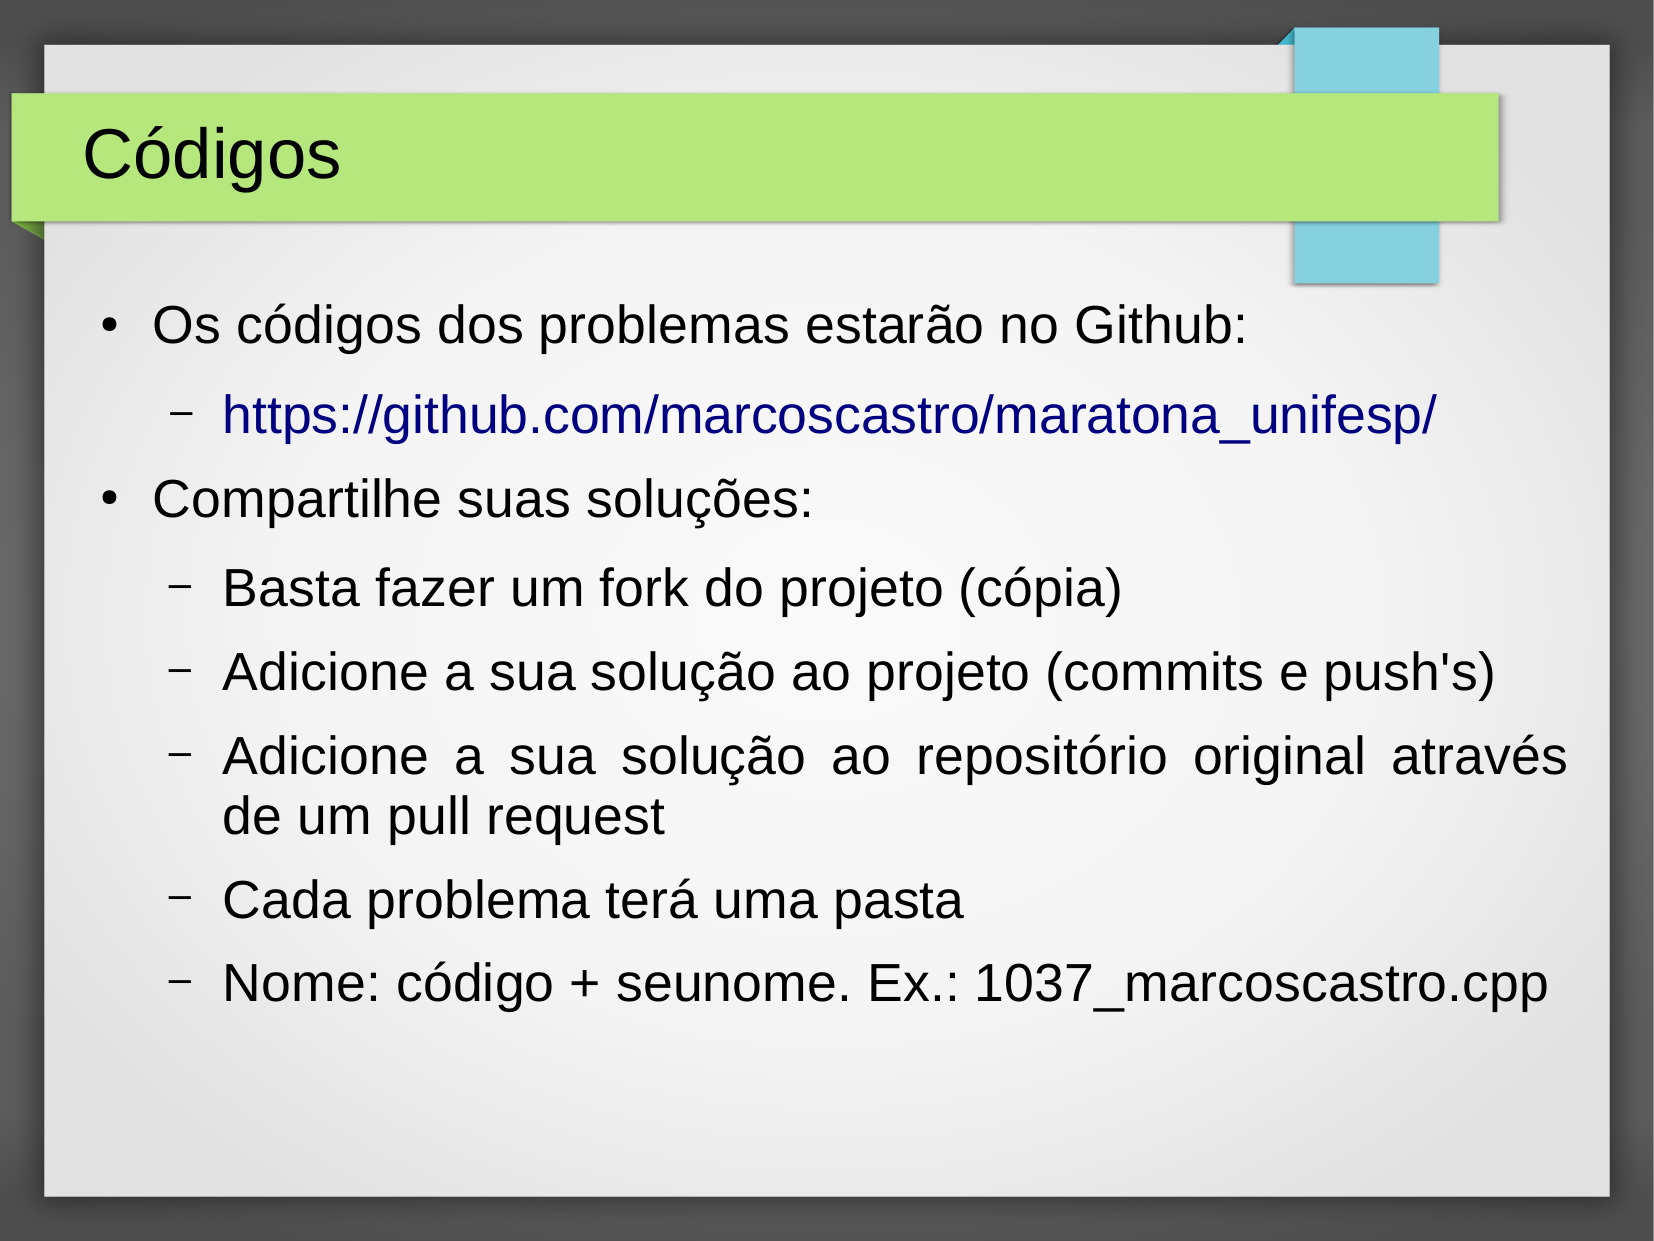

# Códigos
Os códigos dos problemas estarão no Github:
https://github.com/marcoscastro/maratona_unifesp/
Compartilhe suas soluções:
Basta fazer um fork do projeto (cópia)
Adicione a sua solução ao projeto (commits e push's)
Adicione a sua solução ao repositório original através de um pull request
Cada problema terá uma pasta
Nome: código + seunome. Ex.: 1037_marcoscastro.cpp